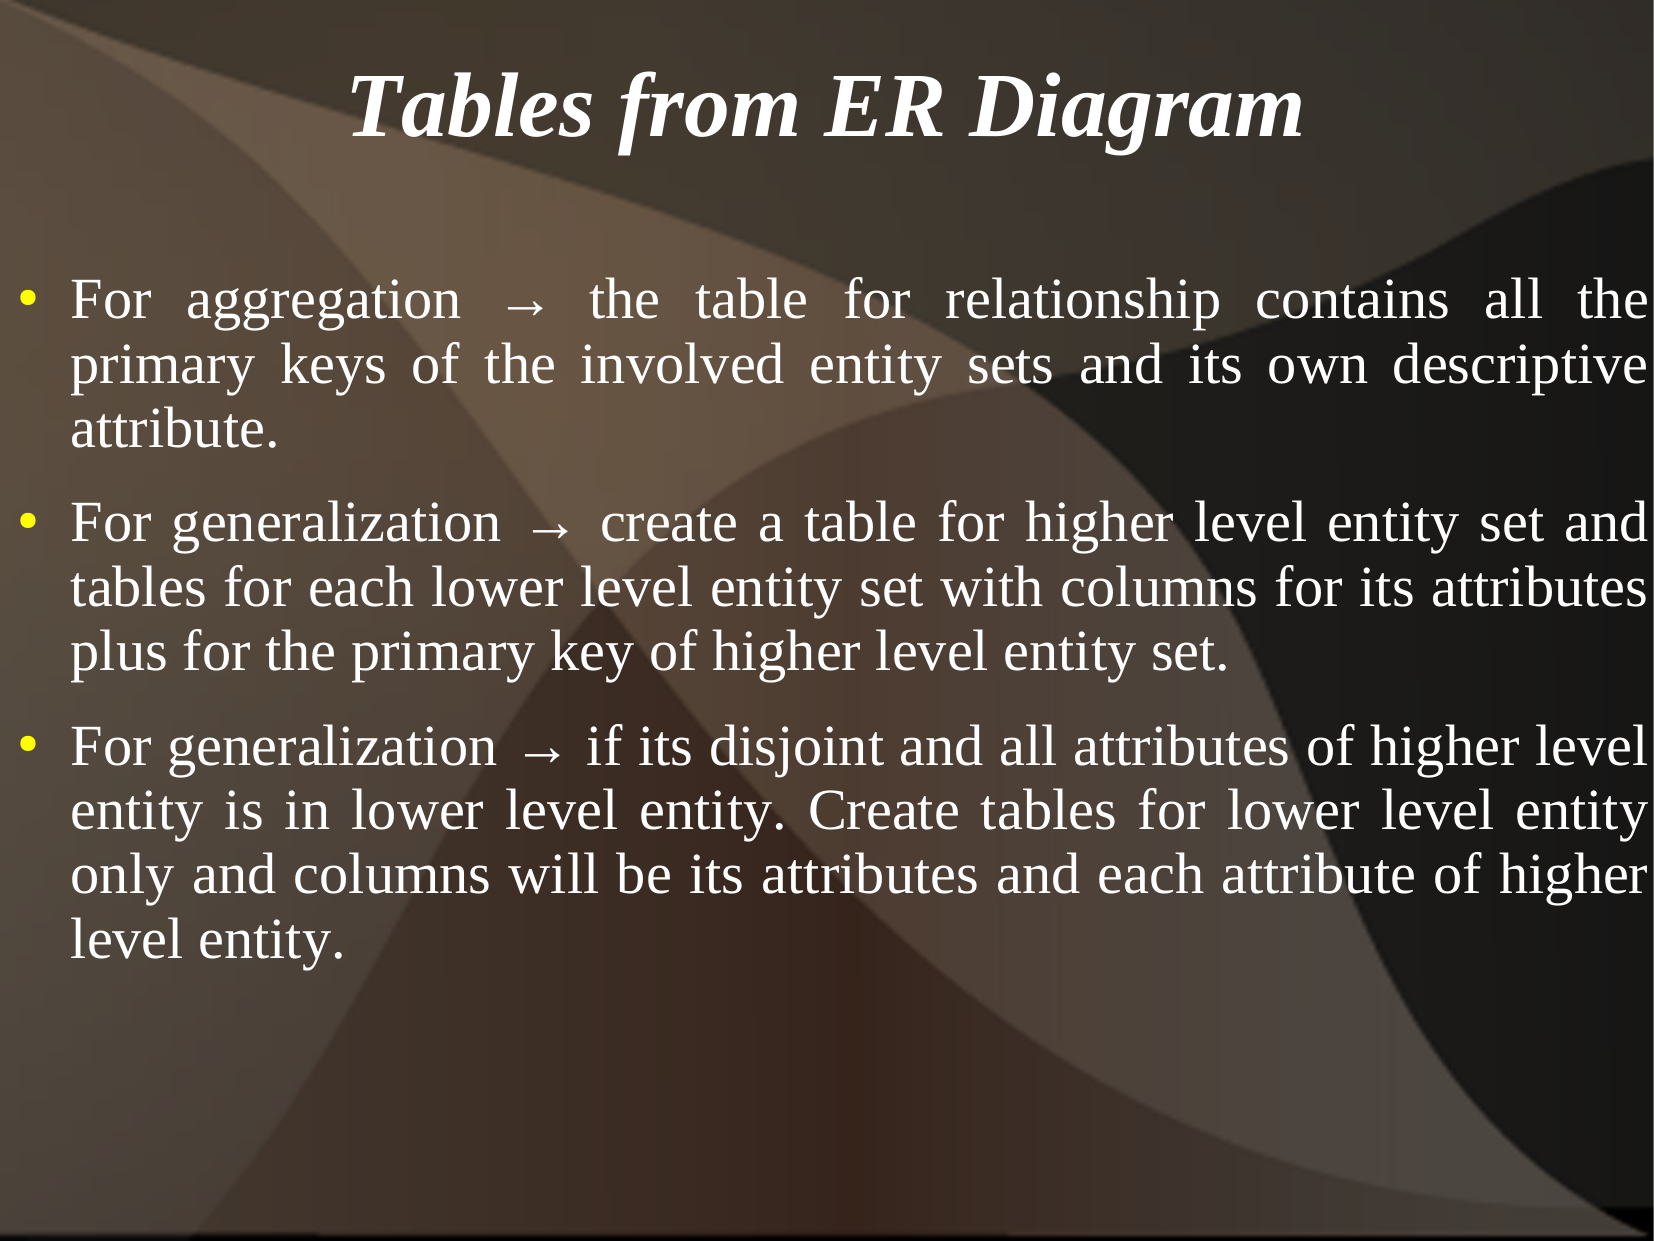

# Tables from ER Diagram
For aggregation → the table for relationship contains all the primary keys of the involved entity sets and its own descriptive attribute.
For generalization → create a table for higher level entity set and tables for each lower level entity set with columns for its attributes plus for the primary key of higher level entity set.
For generalization → if its disjoint and all attributes of higher level entity is in lower level entity. Create tables for lower level entity only and columns will be its attributes and each attribute of higher level entity.